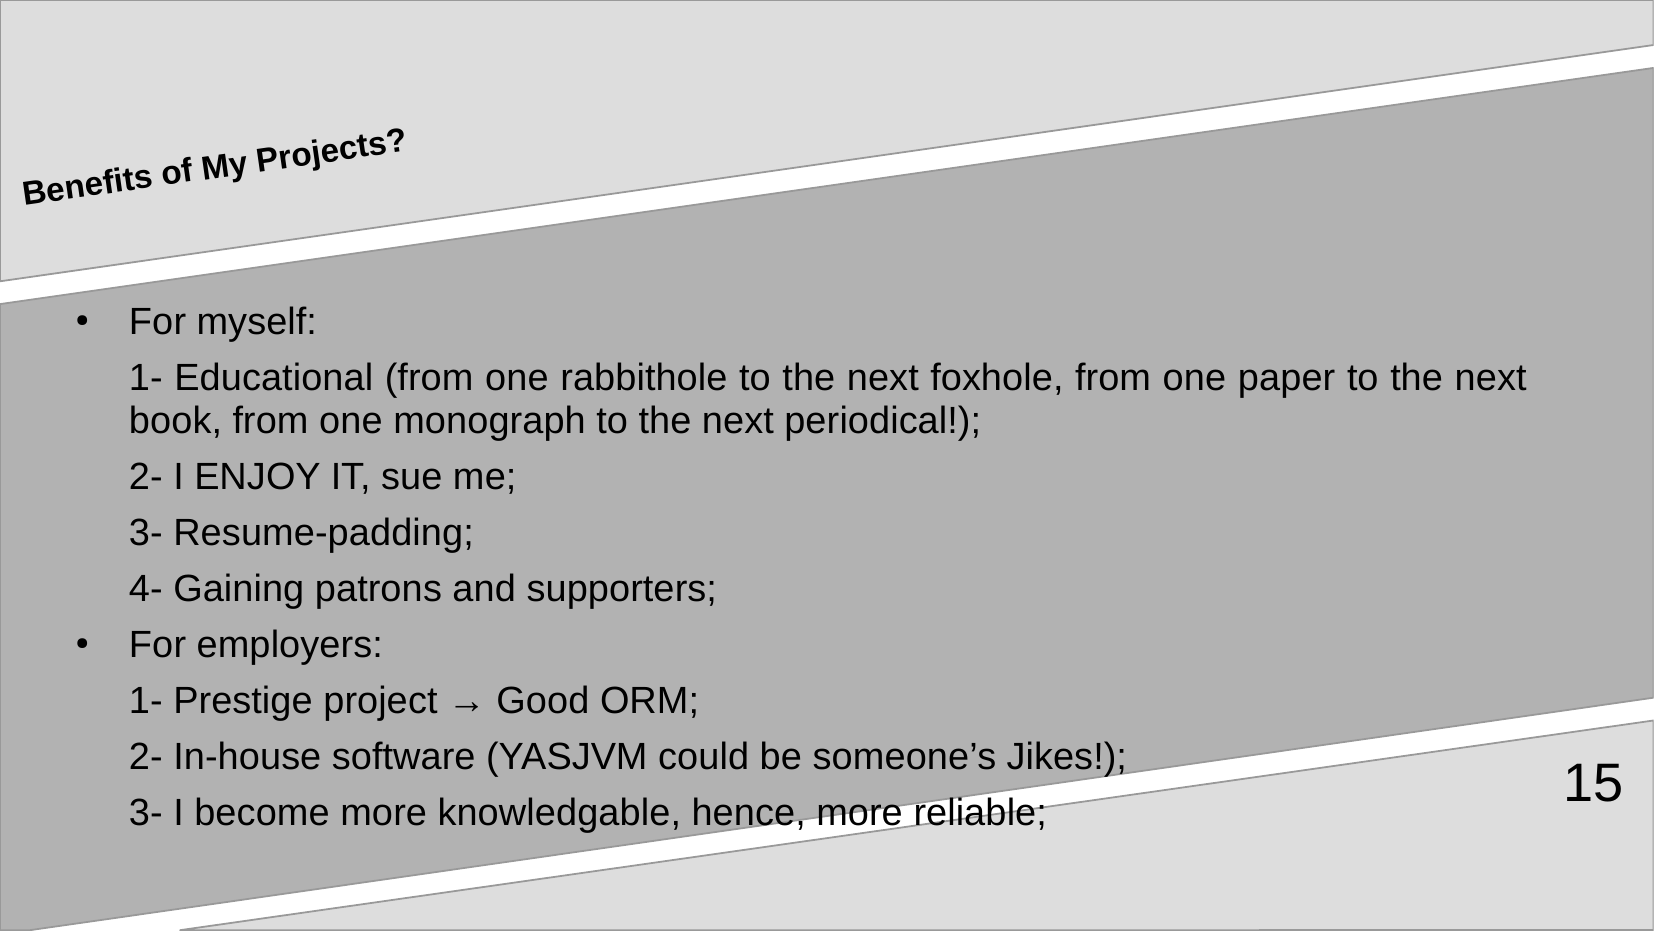

# Benefits of My Projects?
For myself:
1- Educational (from one rabbithole to the next foxhole, from one paper to the next book, from one monograph to the next periodical!);
2- I ENJOY IT, sue me;
3- Resume-padding;
4- Gaining patrons and supporters;
For employers:
1- Prestige project → Good ORM;
2- In-house software (YASJVM could be someone’s Jikes!);
3- I become more knowledgable, hence, more reliable;
15